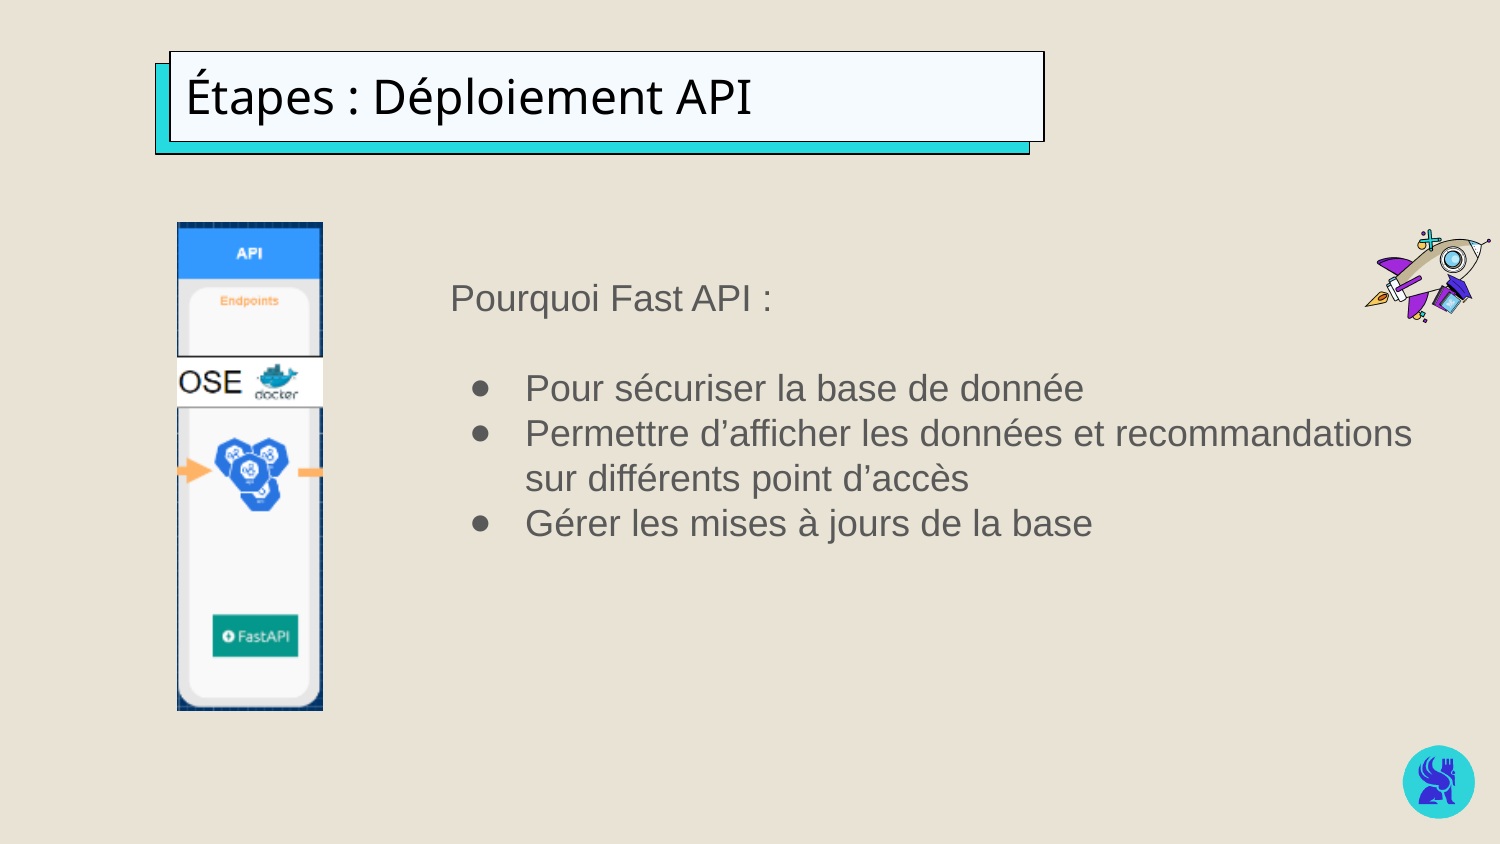

# Étapes : Déploiement API
Pourquoi Fast API :
Pour sécuriser la base de donnée
Permettre d’afficher les données et recommandations sur différents point d’accès
Gérer les mises à jours de la base